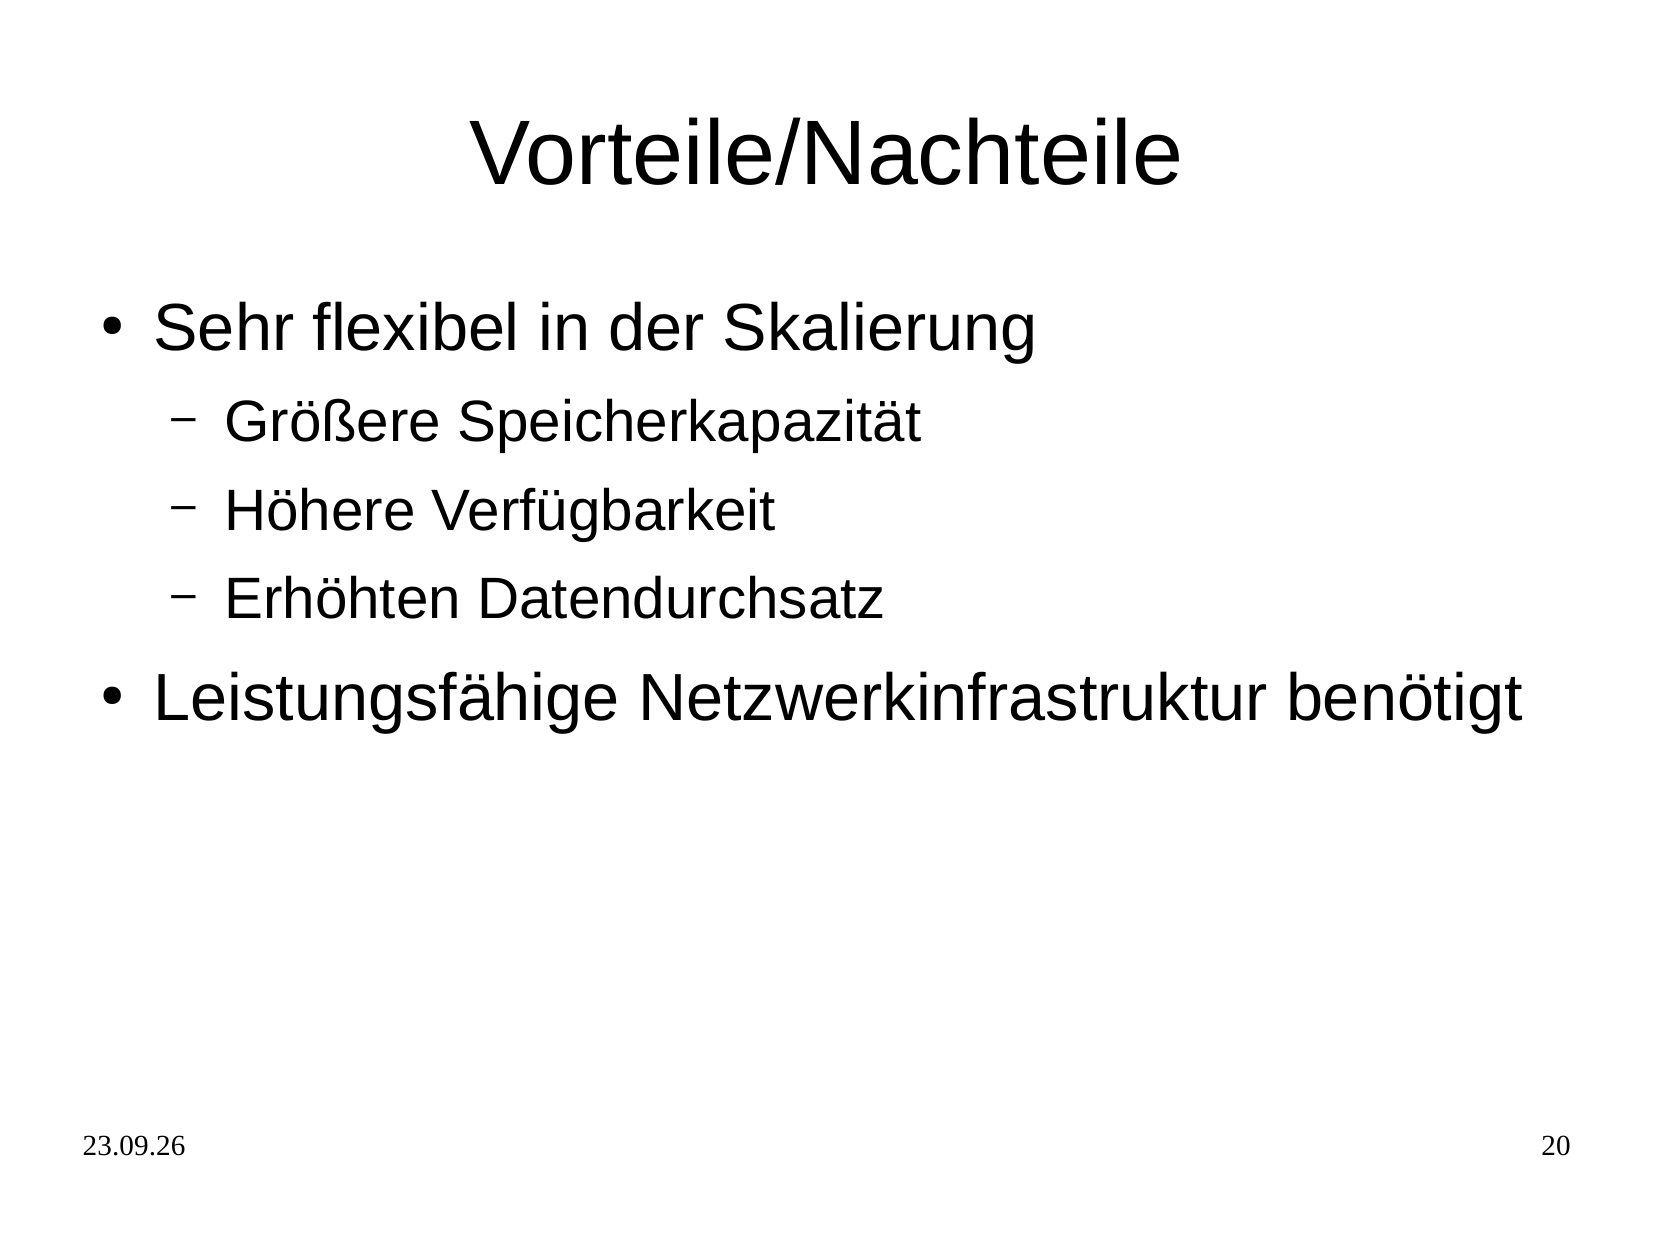

# Vorteile/Nachteile
Sehr flexibel in der Skalierung
Größere Speicherkapazität
Höhere Verfügbarkeit
Erhöhten Datendurchsatz
Leistungsfähige Netzwerkinfrastruktur benötigt
20